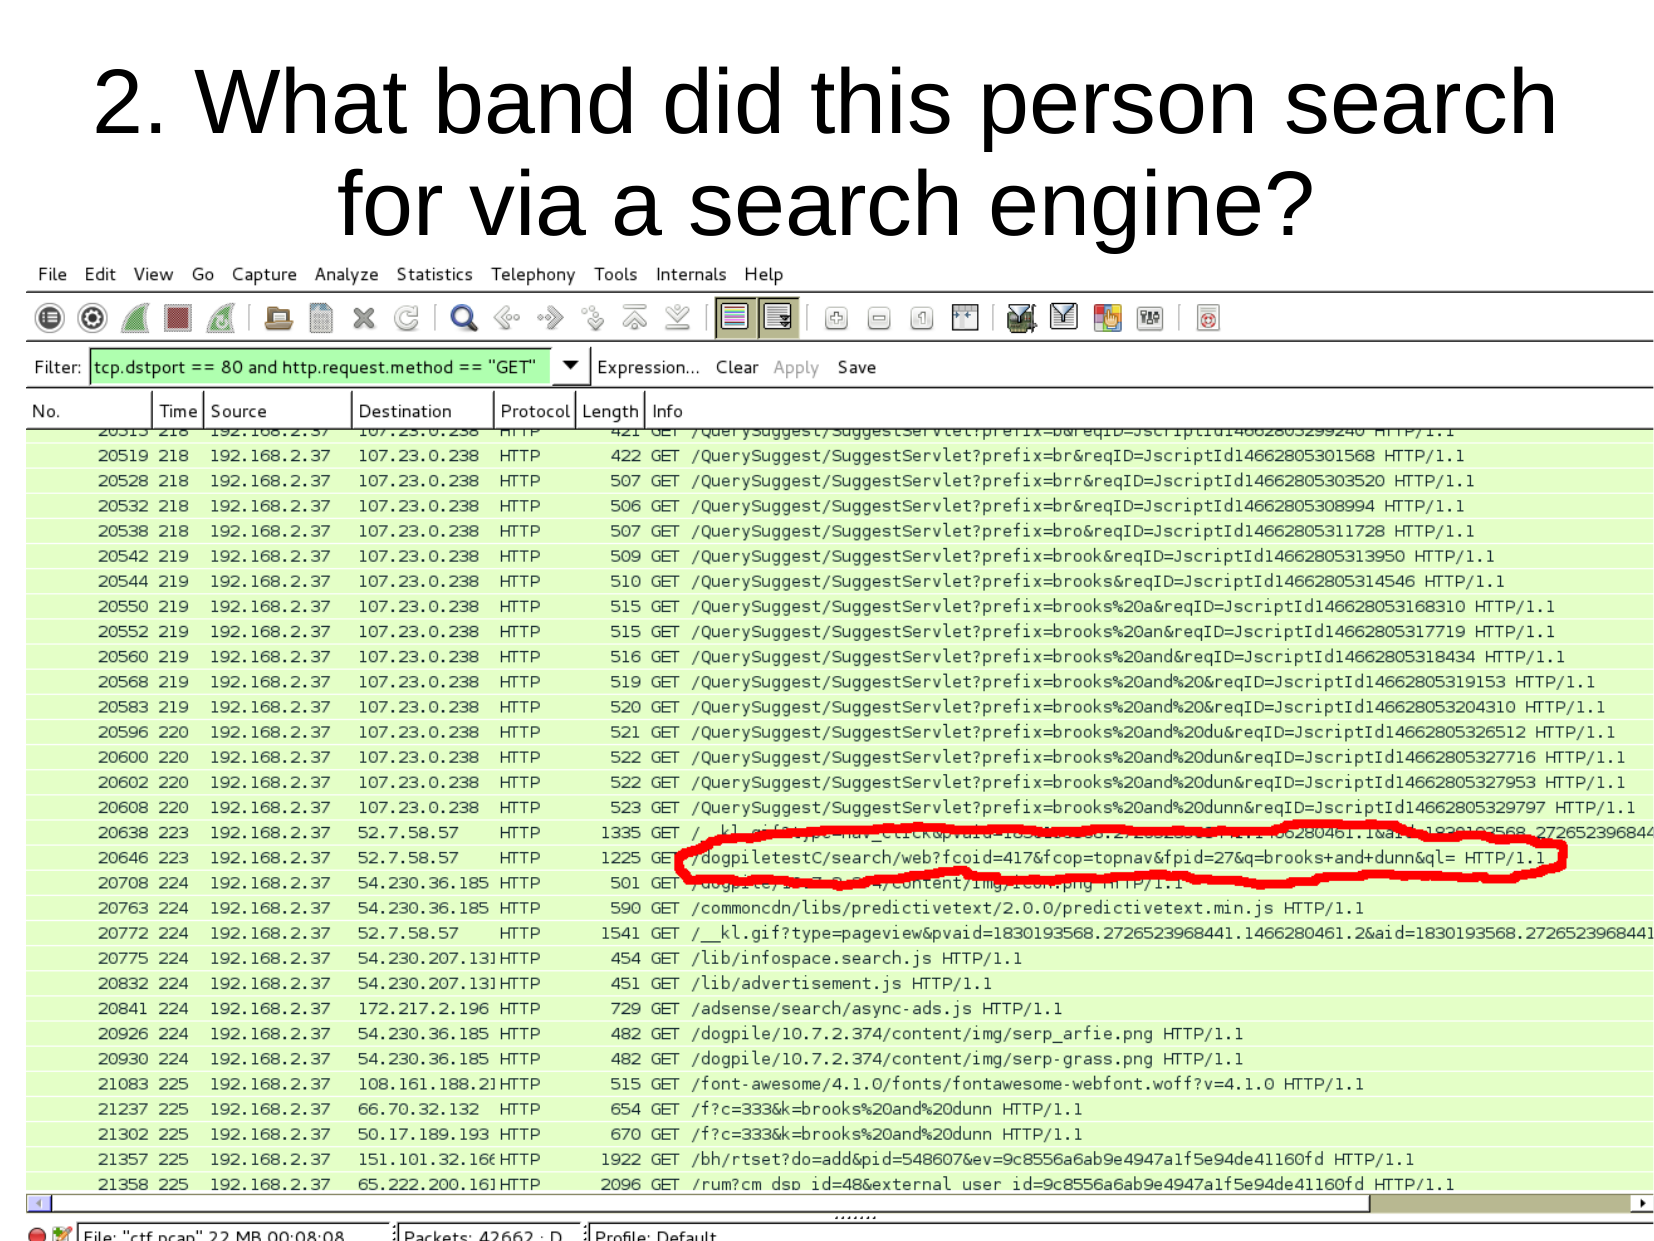

# 2. What band did this person search for via a search engine?